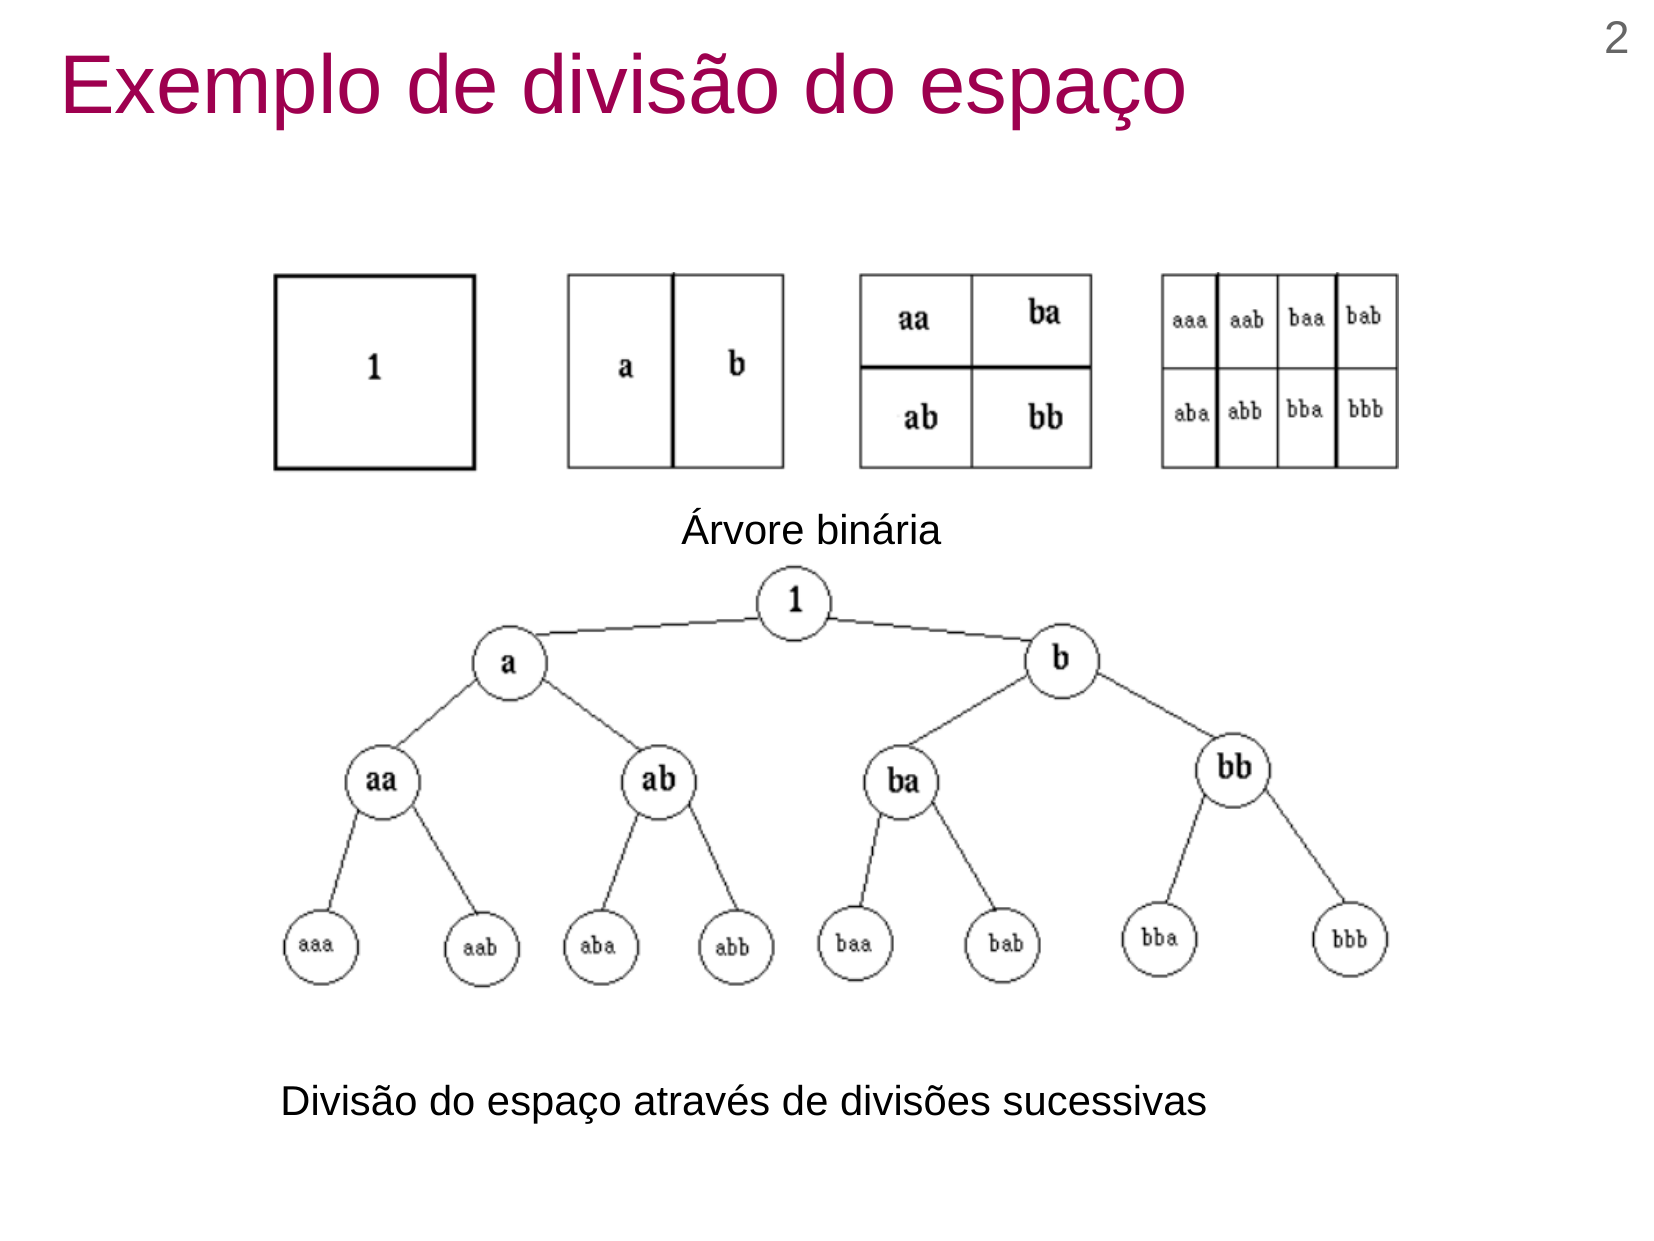

2
# Exemplo de divisão do espaço
Árvore binária
Divisão do espaço através de divisões sucessivas